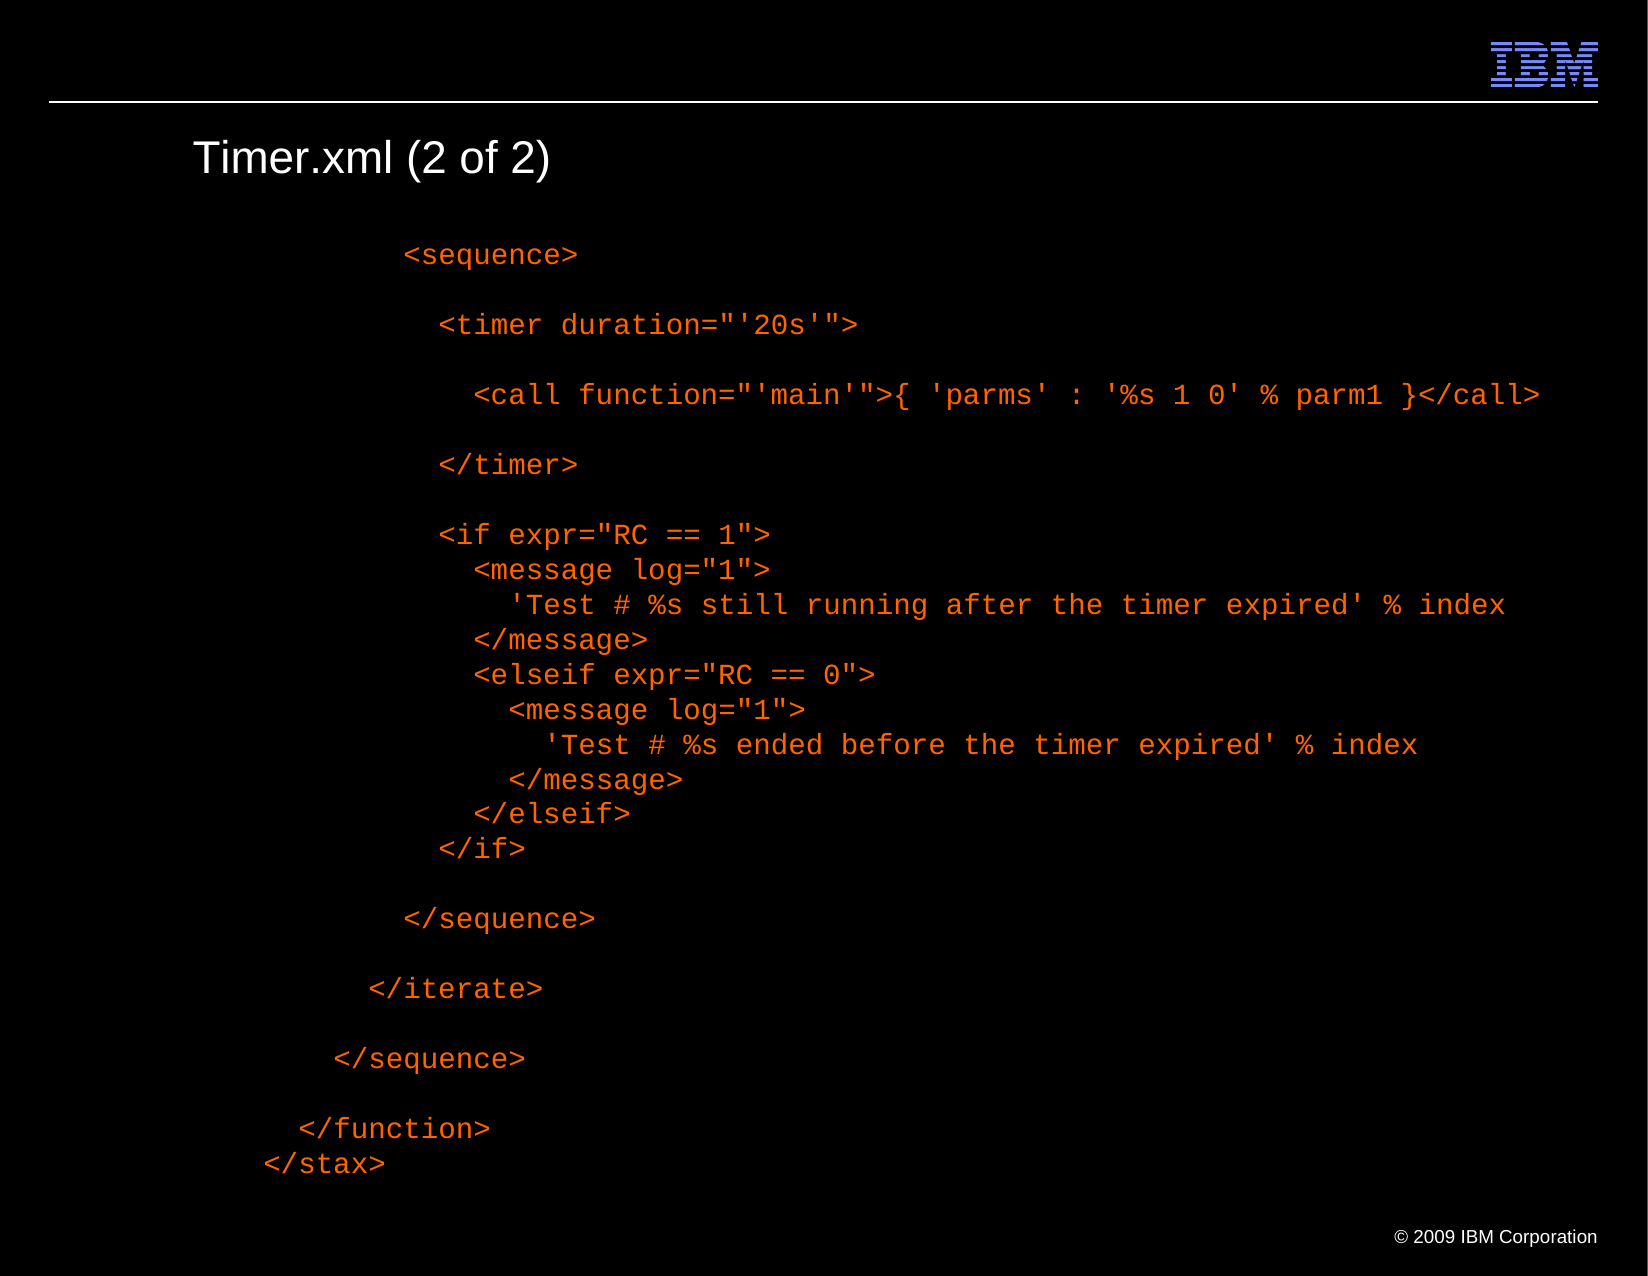

# Timer.xml (2 of 2)
 <sequence>
 <timer duration="'20s'">
 <call function="'main'">{ 'parms' : '%s 1 0' % parm1 }</call>
 </timer>
 <if expr="RC == 1">
 <message log="1">
 'Test # %s still running after the timer expired' % index
 </message>
 <elseif expr="RC == 0">
 <message log="1">
 'Test # %s ended before the timer expired' % index
 </message>
 </elseif>
 </if>
 </sequence>
 </iterate>
 </sequence>
 </function>
</stax>